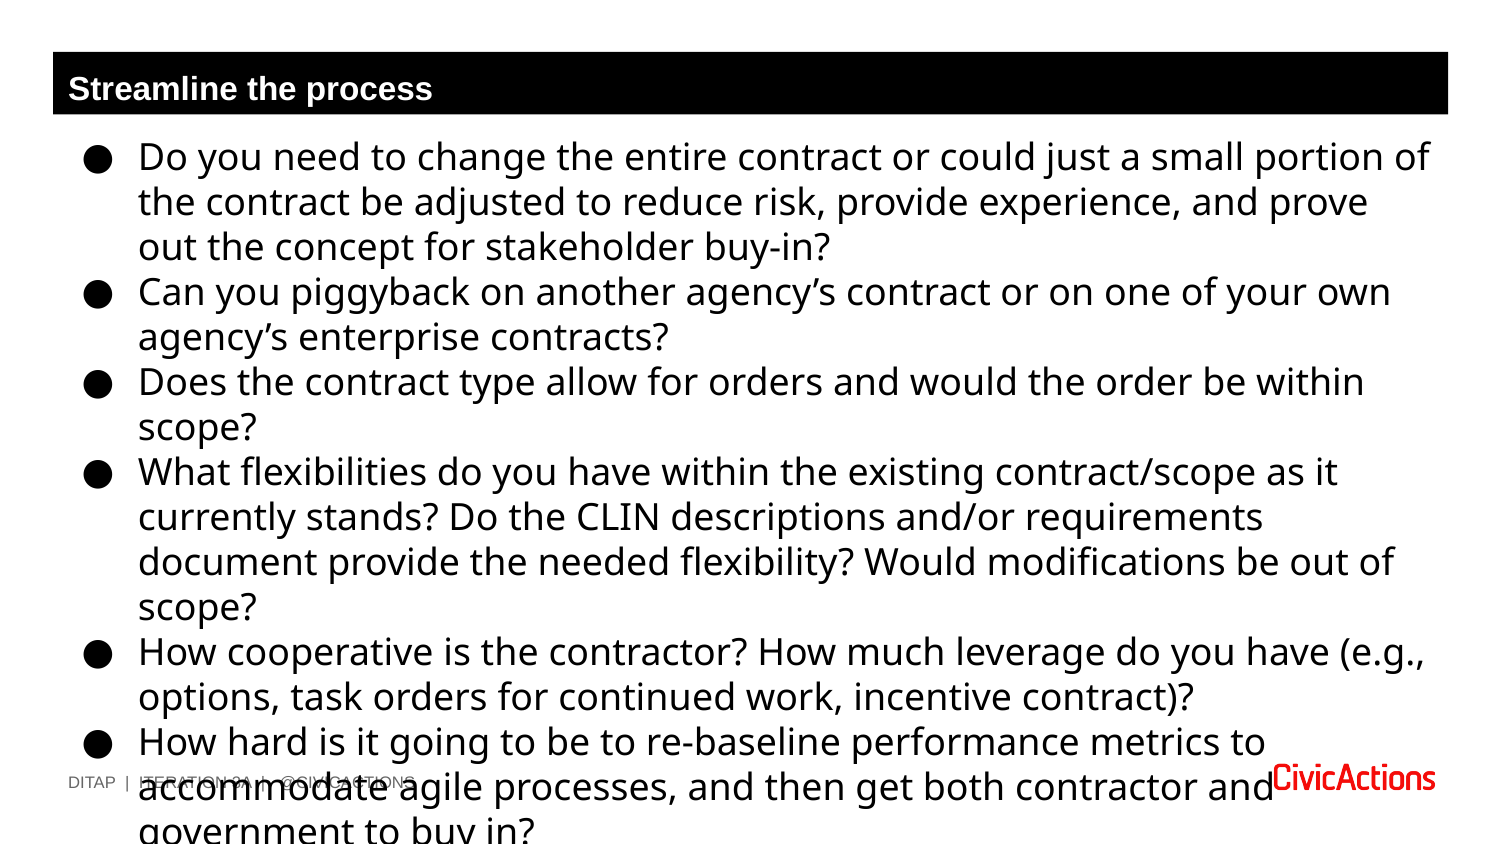

Streamline the process
# Do you need to change the entire contract or could just a small portion of the contract be adjusted to reduce risk, provide experience, and prove out the concept for stakeholder buy-in?
Can you piggyback on another agency’s contract or on one of your own agency’s enterprise contracts?
Does the contract type allow for orders and would the order be within scope?
What flexibilities do you have within the existing contract/scope as it currently stands? Do the CLIN descriptions and/or requirements document provide the needed flexibility? Would modifications be out of scope?
How cooperative is the contractor? How much leverage do you have (e.g., options, task orders for continued work, incentive contract)?
How hard is it going to be to re-baseline performance metrics to accommodate agile processes, and then get both contractor and government to buy in?